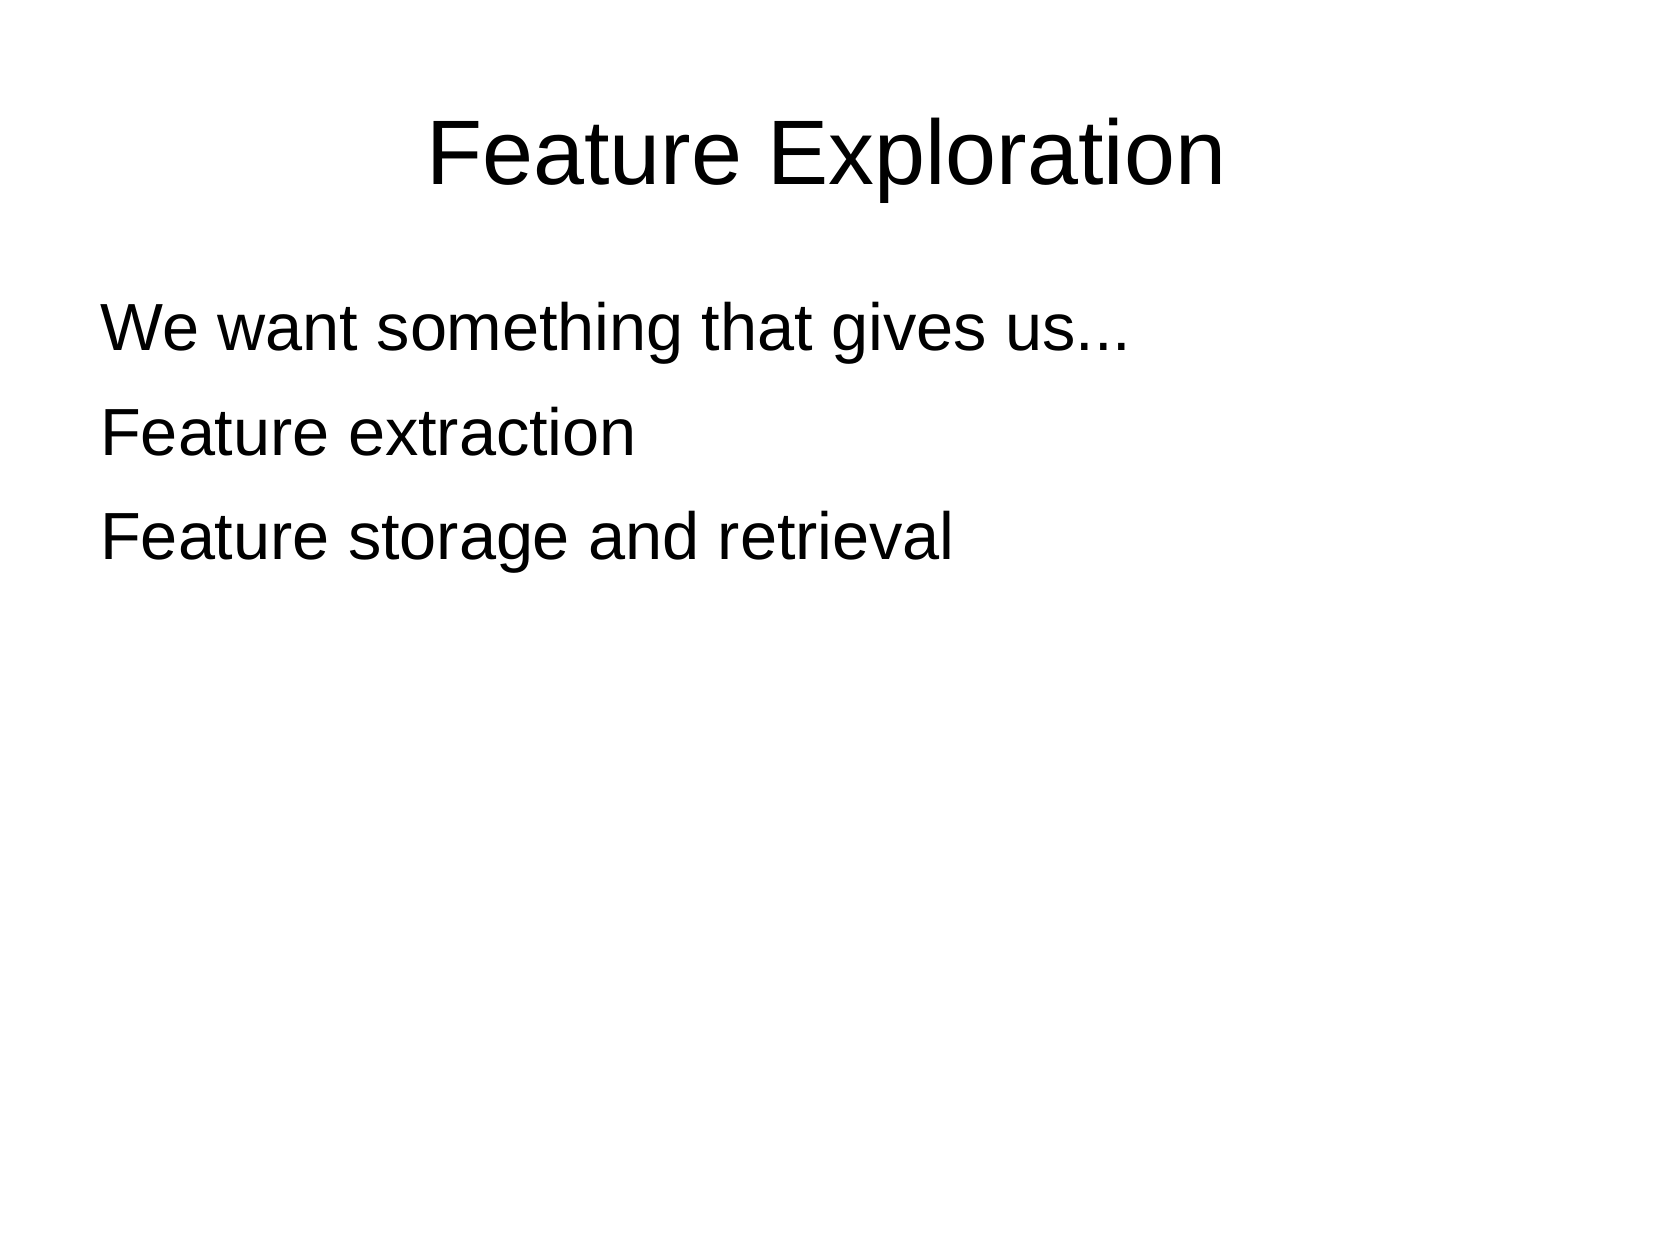

# Feature Exploration
We want something that gives us...
Feature extraction
Feature storage and retrieval